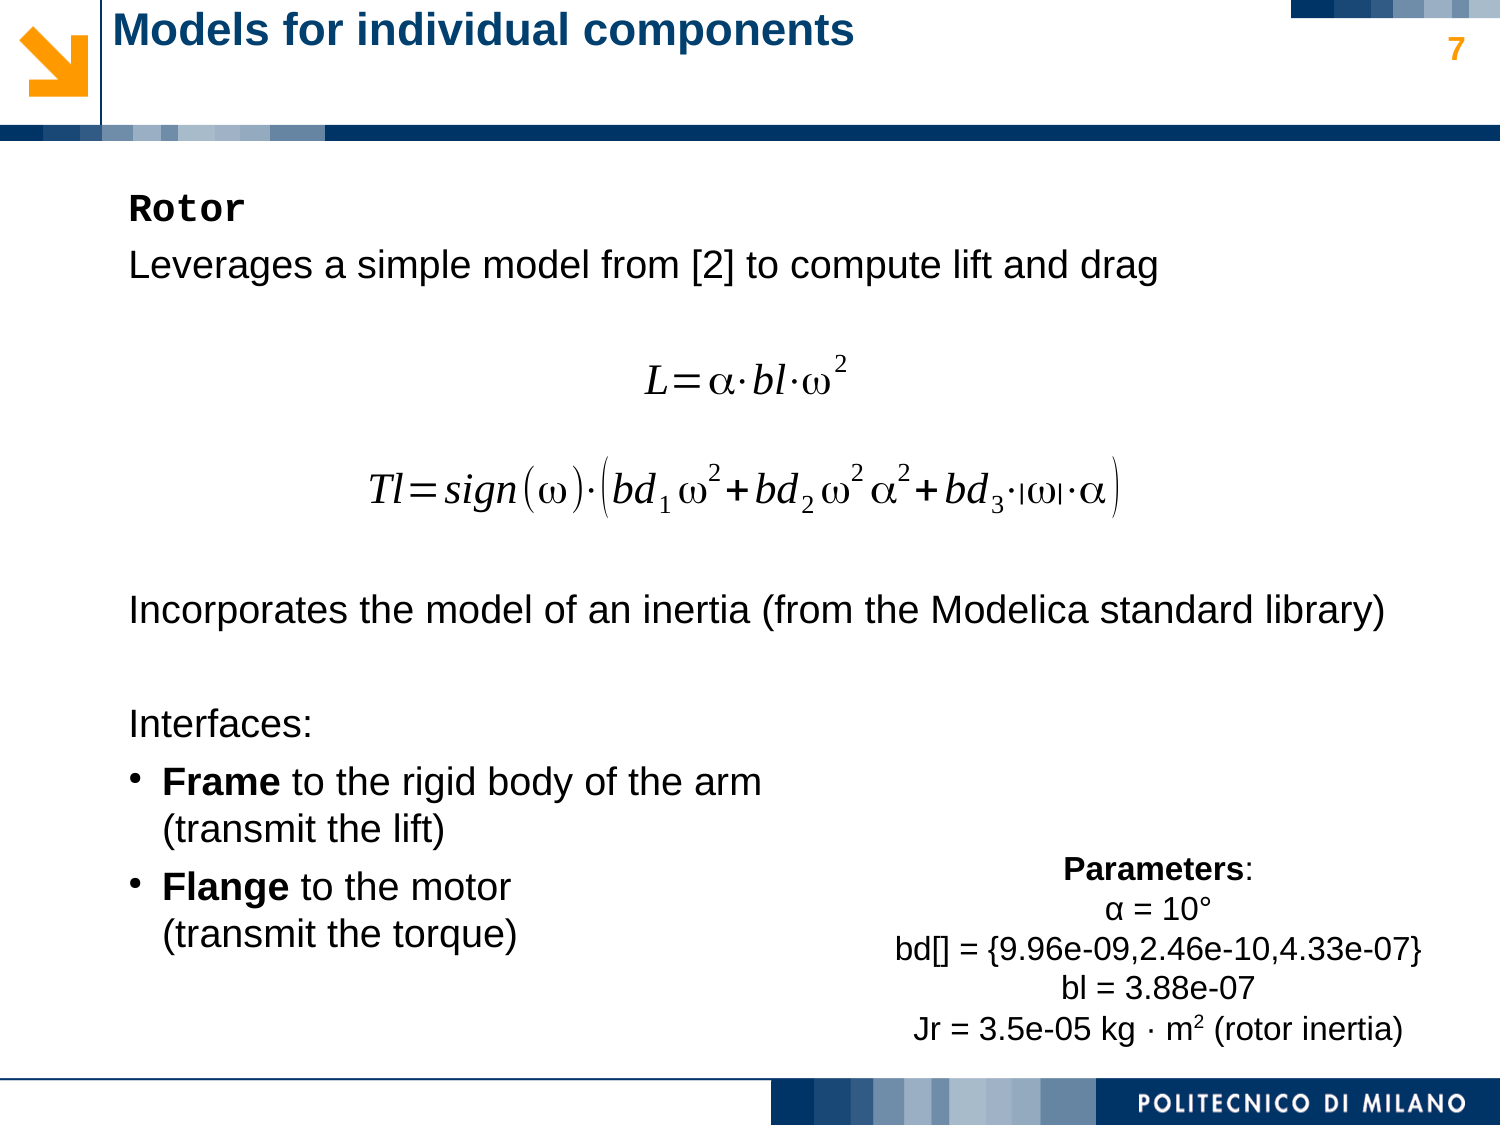

# Models for individual components
Rotor
Leverages a simple model from [2] to compute lift and drag
Incorporates the model of an inertia (from the Modelica standard library)
Interfaces:
Frame to the rigid body of the arm
(transmit the lift)
Flange to the motor
(transmit the torque)
Parameters:
α = 10°
bd[] = {9.96e-09,2.46e-10,4.33e-07}
bl = 3.88e-07
Jr = 3.5e-05 kg · m2 (rotor inertia)